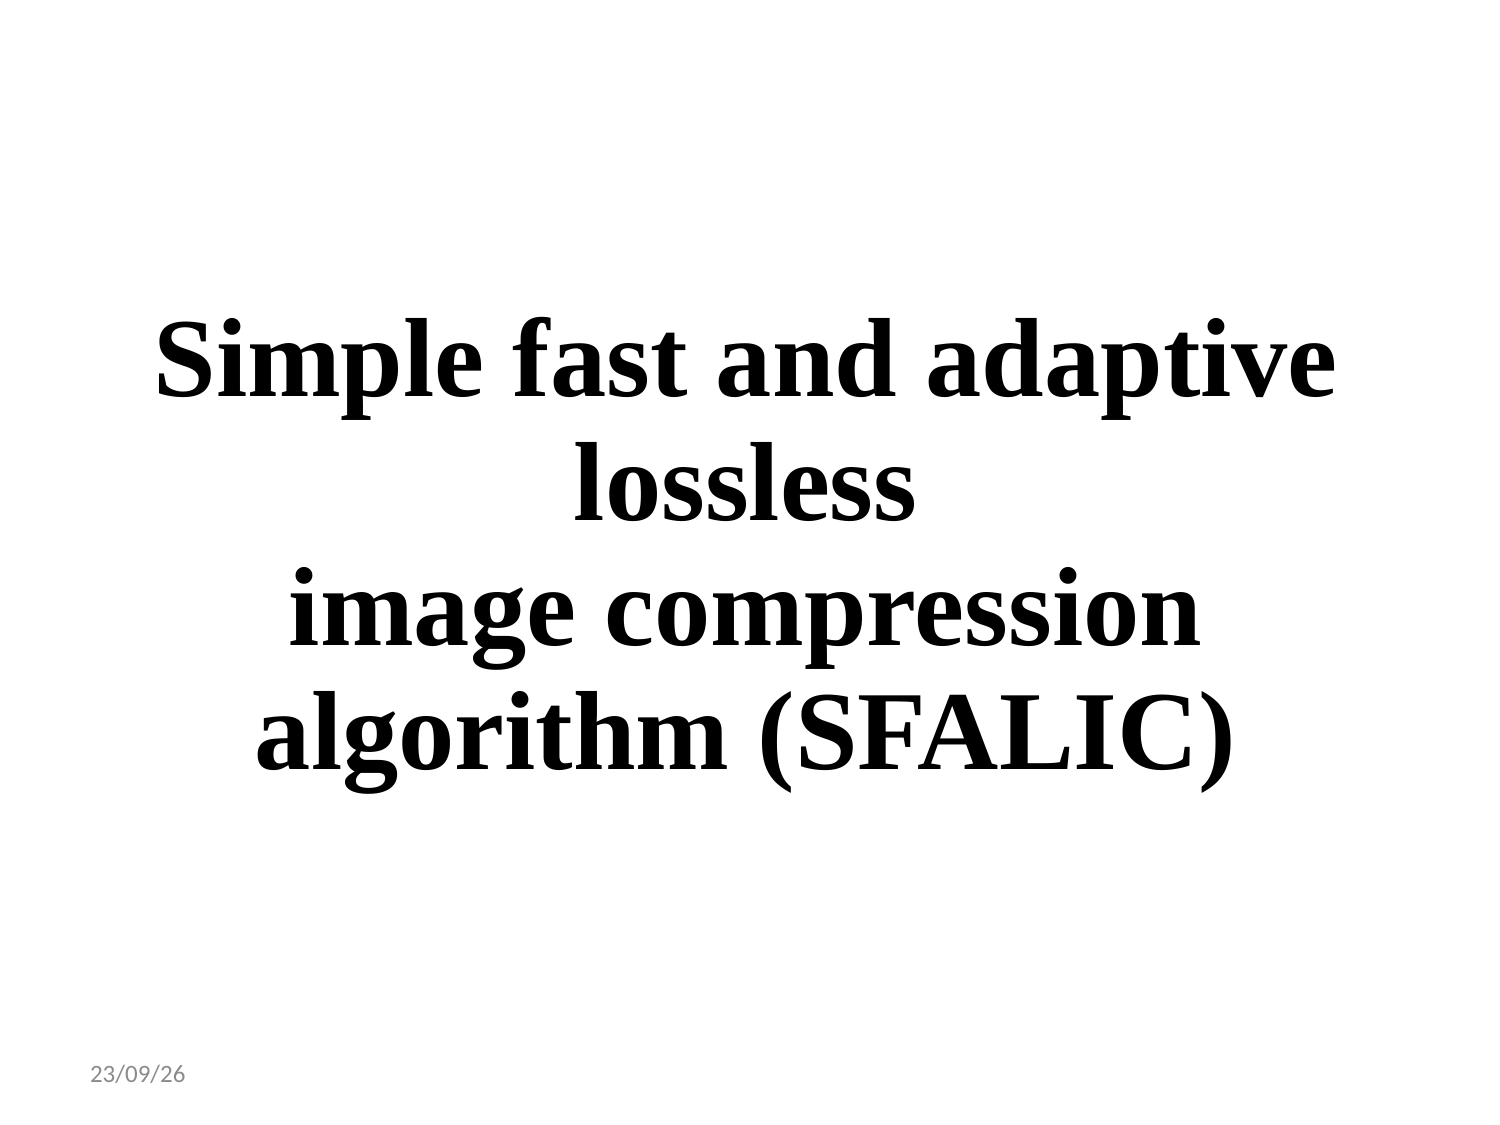

# Simple fast and adaptive lossless image compression algorithm (SFALIC)